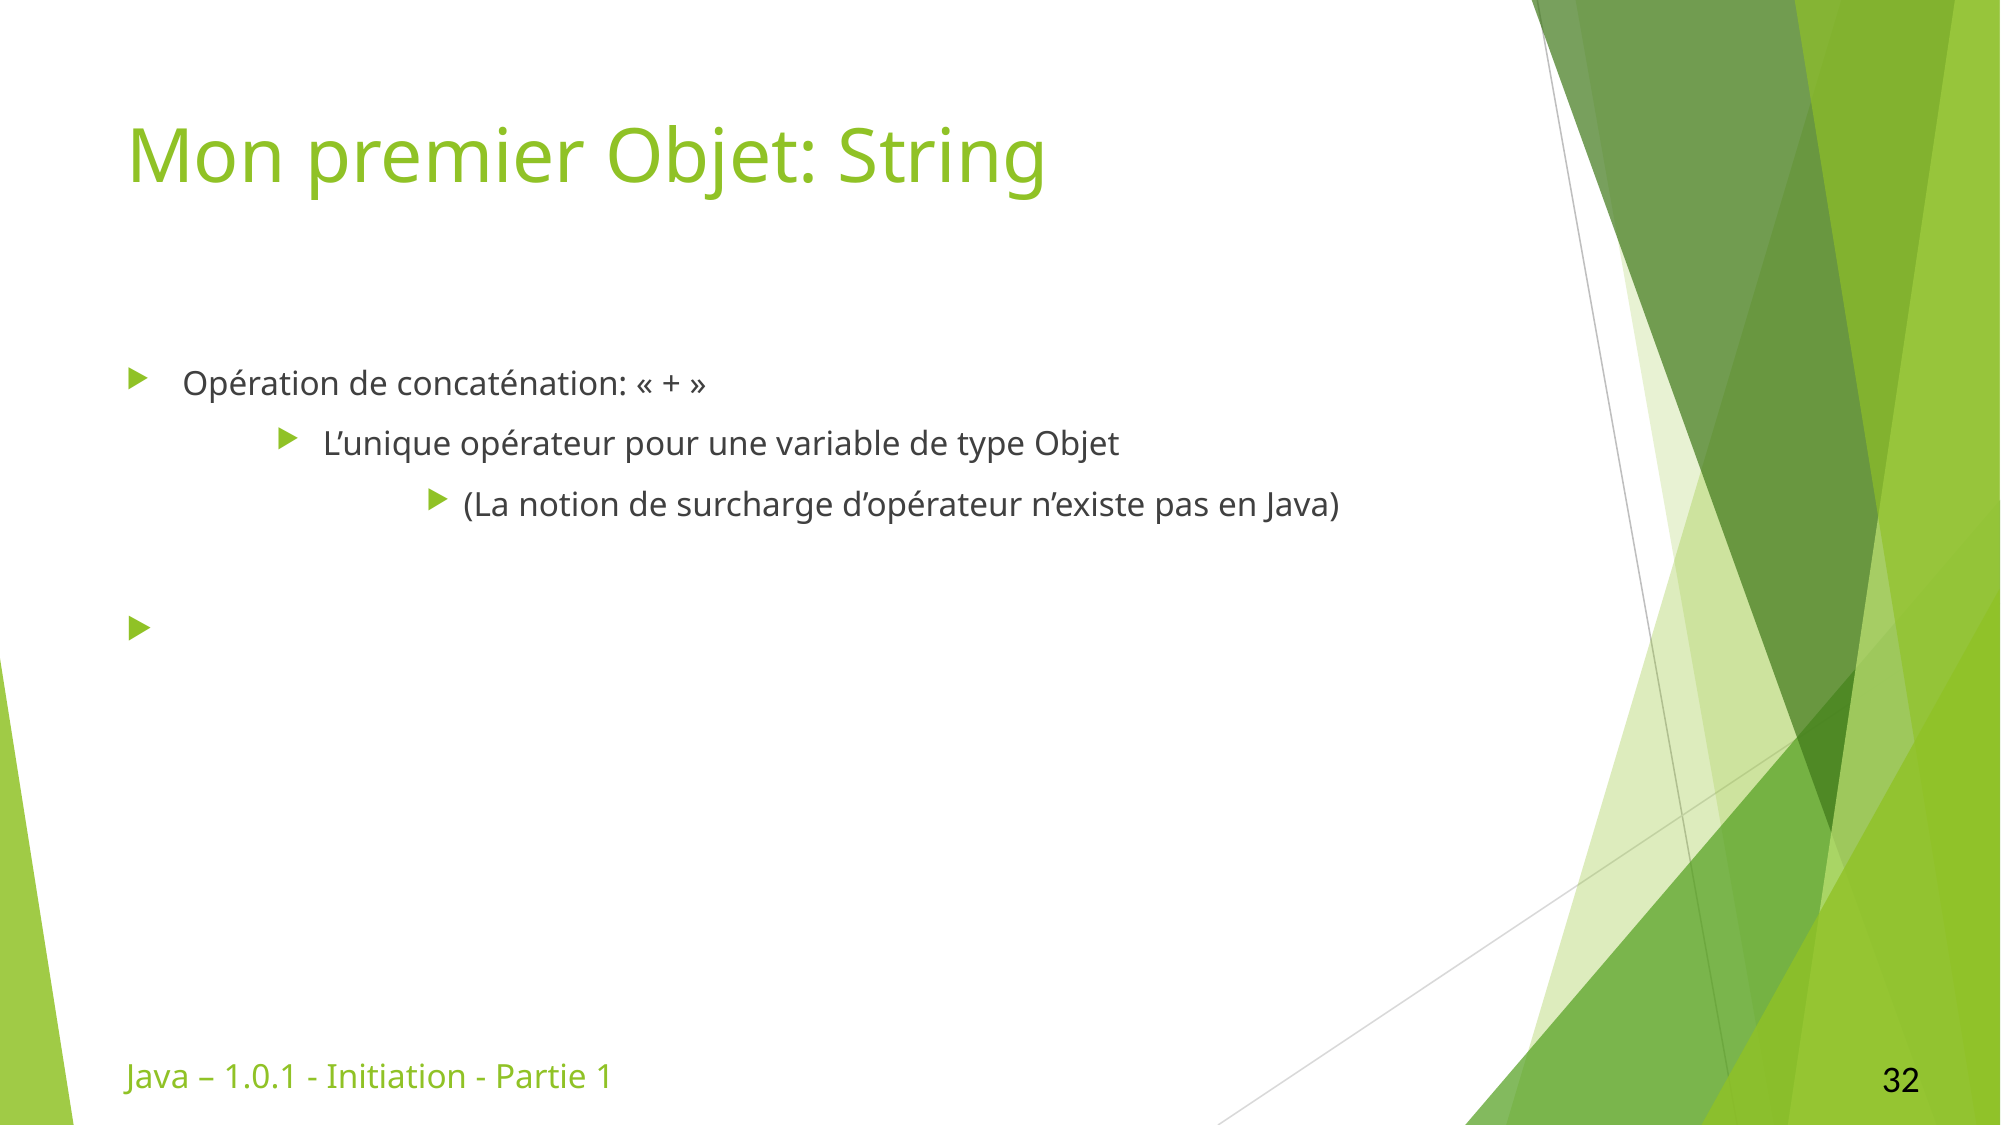

# Mon premier Objet: String
Opération de concaténation: « + »
L’unique opérateur pour une variable de type Objet
(La notion de surcharge d’opérateur n’existe pas en Java)
Java – 1.0.1 - Initiation - Partie 1